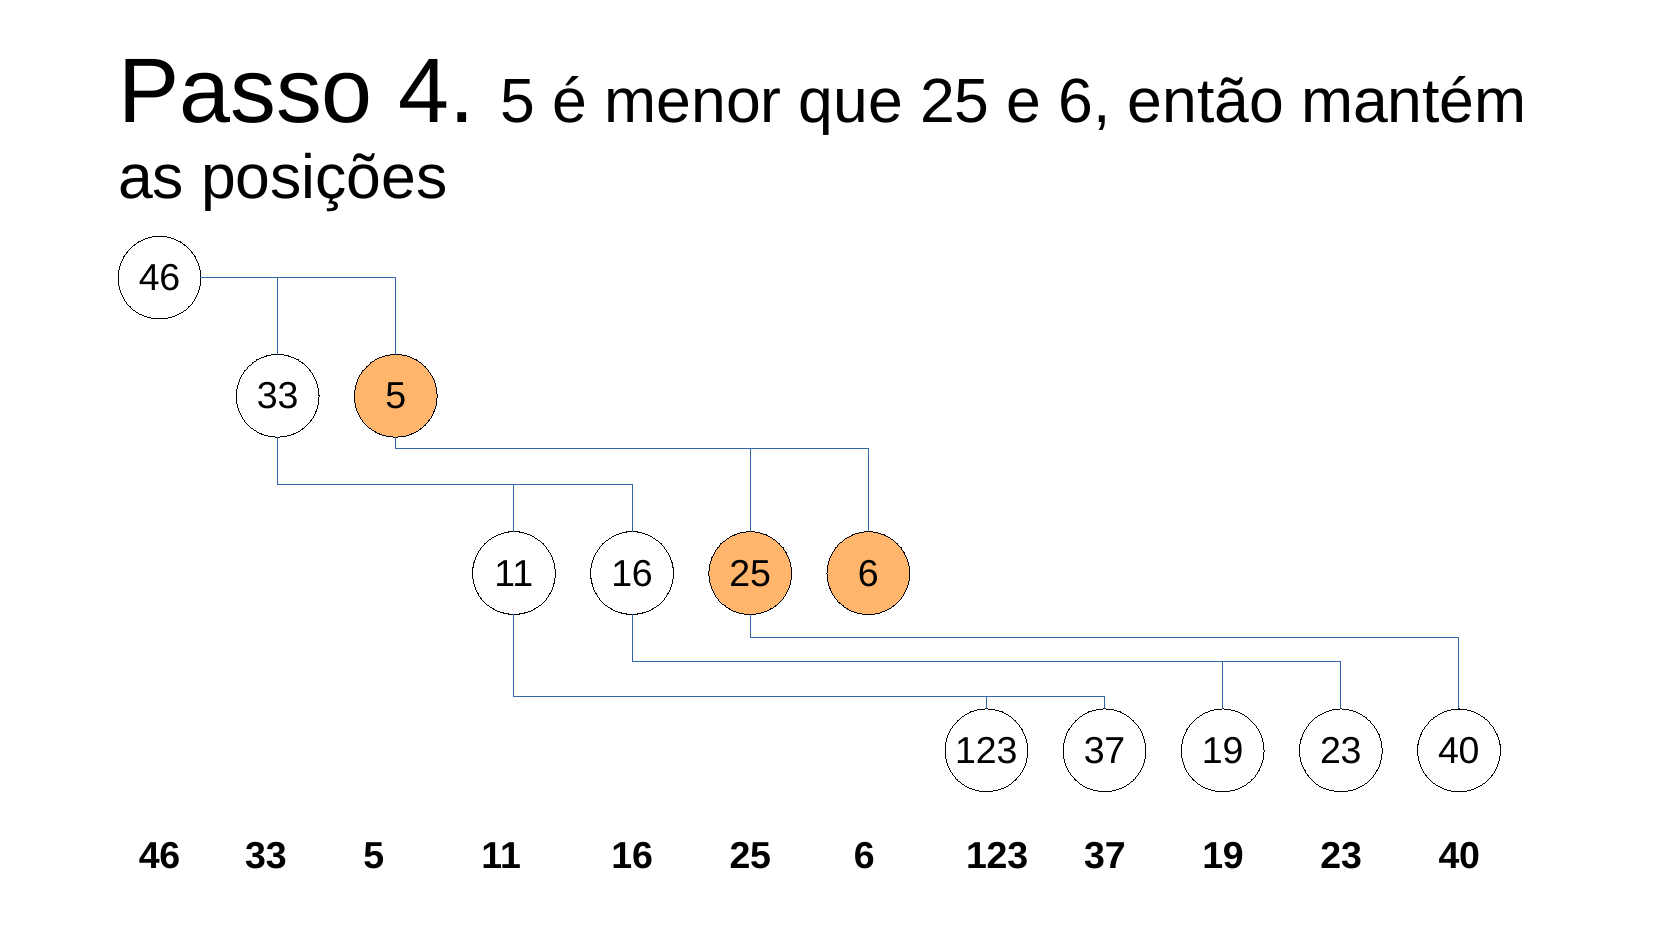

# Passo 4. 5 é menor que 25 e 6, então mantém as posições
46
33
5
11
16
25
6
123
37
19
23
40
46
33
5
11
16
25
6
123
37
19
23
40